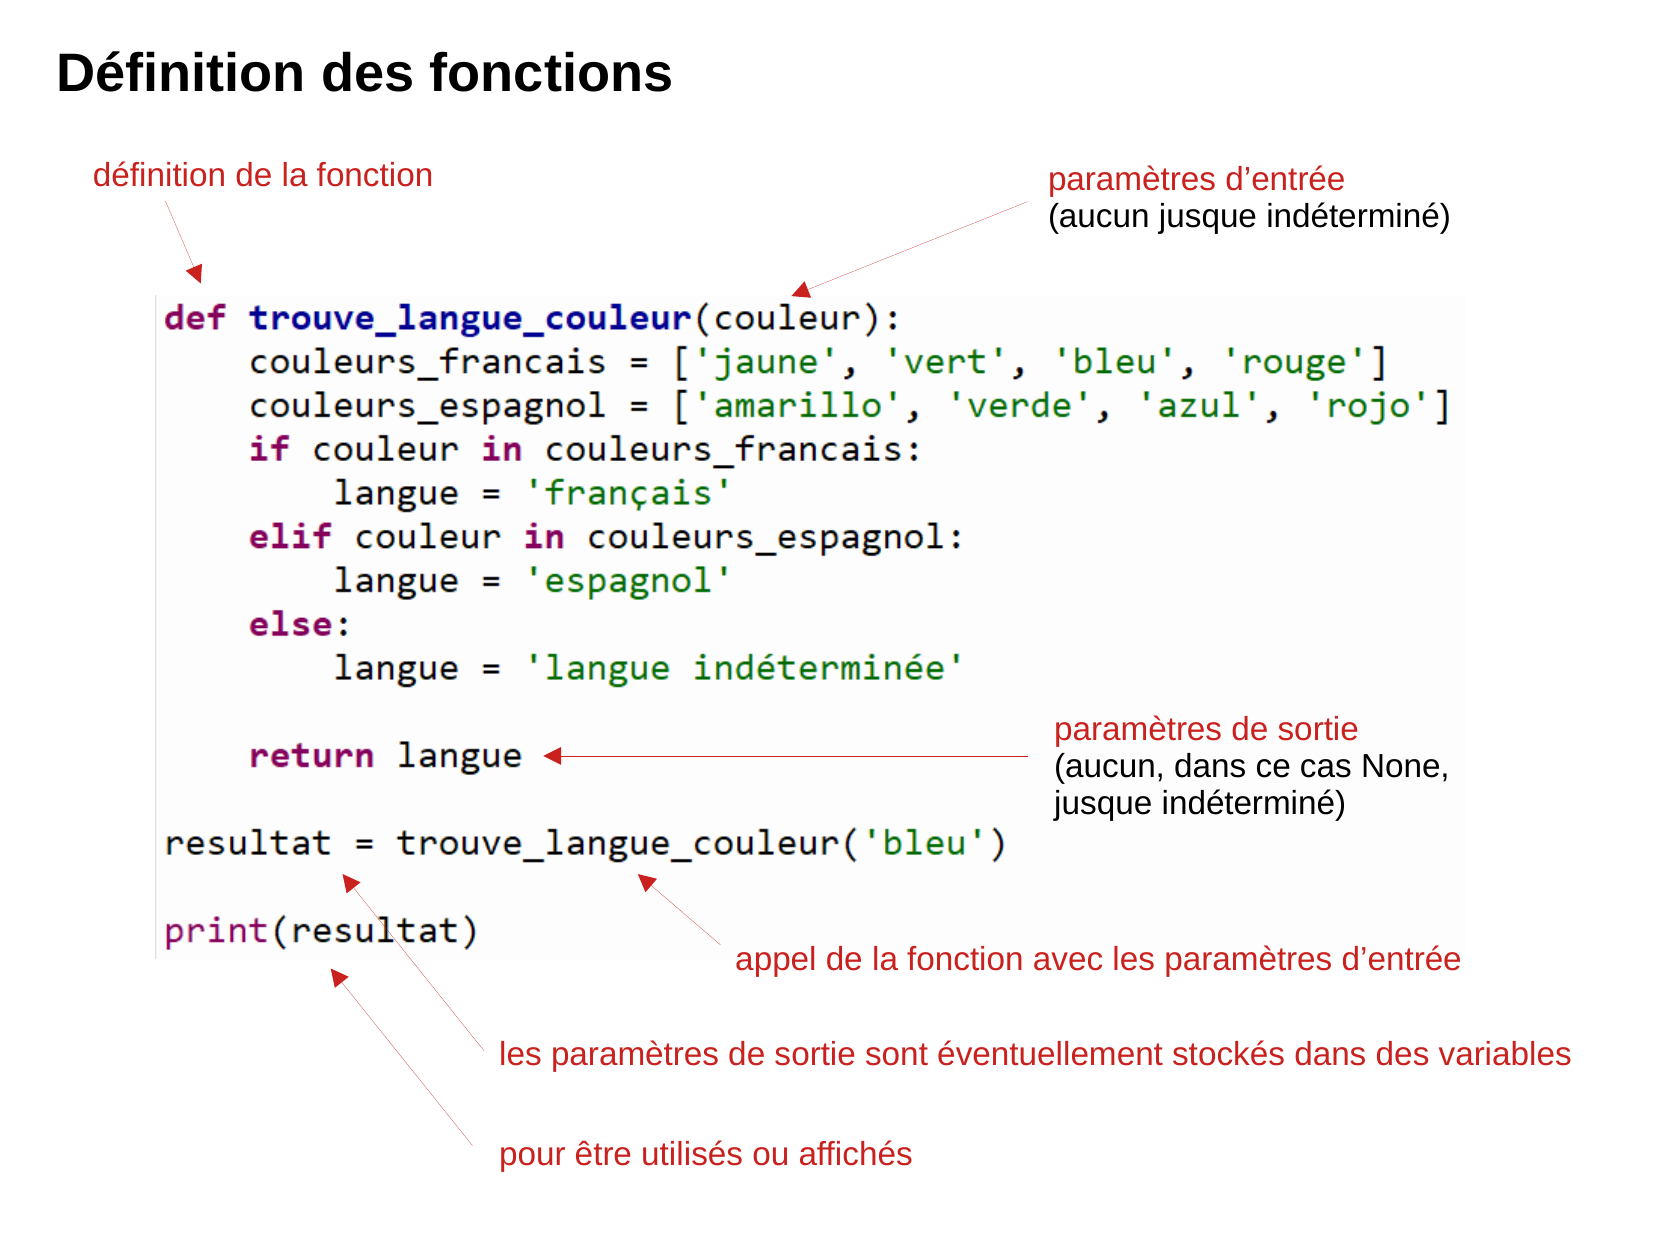

Définition des fonctions
définition de la fonction
paramètres d’entrée
(aucun jusque indéterminé)
paramètres de sortie
(aucun, dans ce cas None,
jusque indéterminé)
appel de la fonction avec les paramètres d’entrée
les paramètres de sortie sont éventuellement stockés dans des variables
pour être utilisés ou affichés